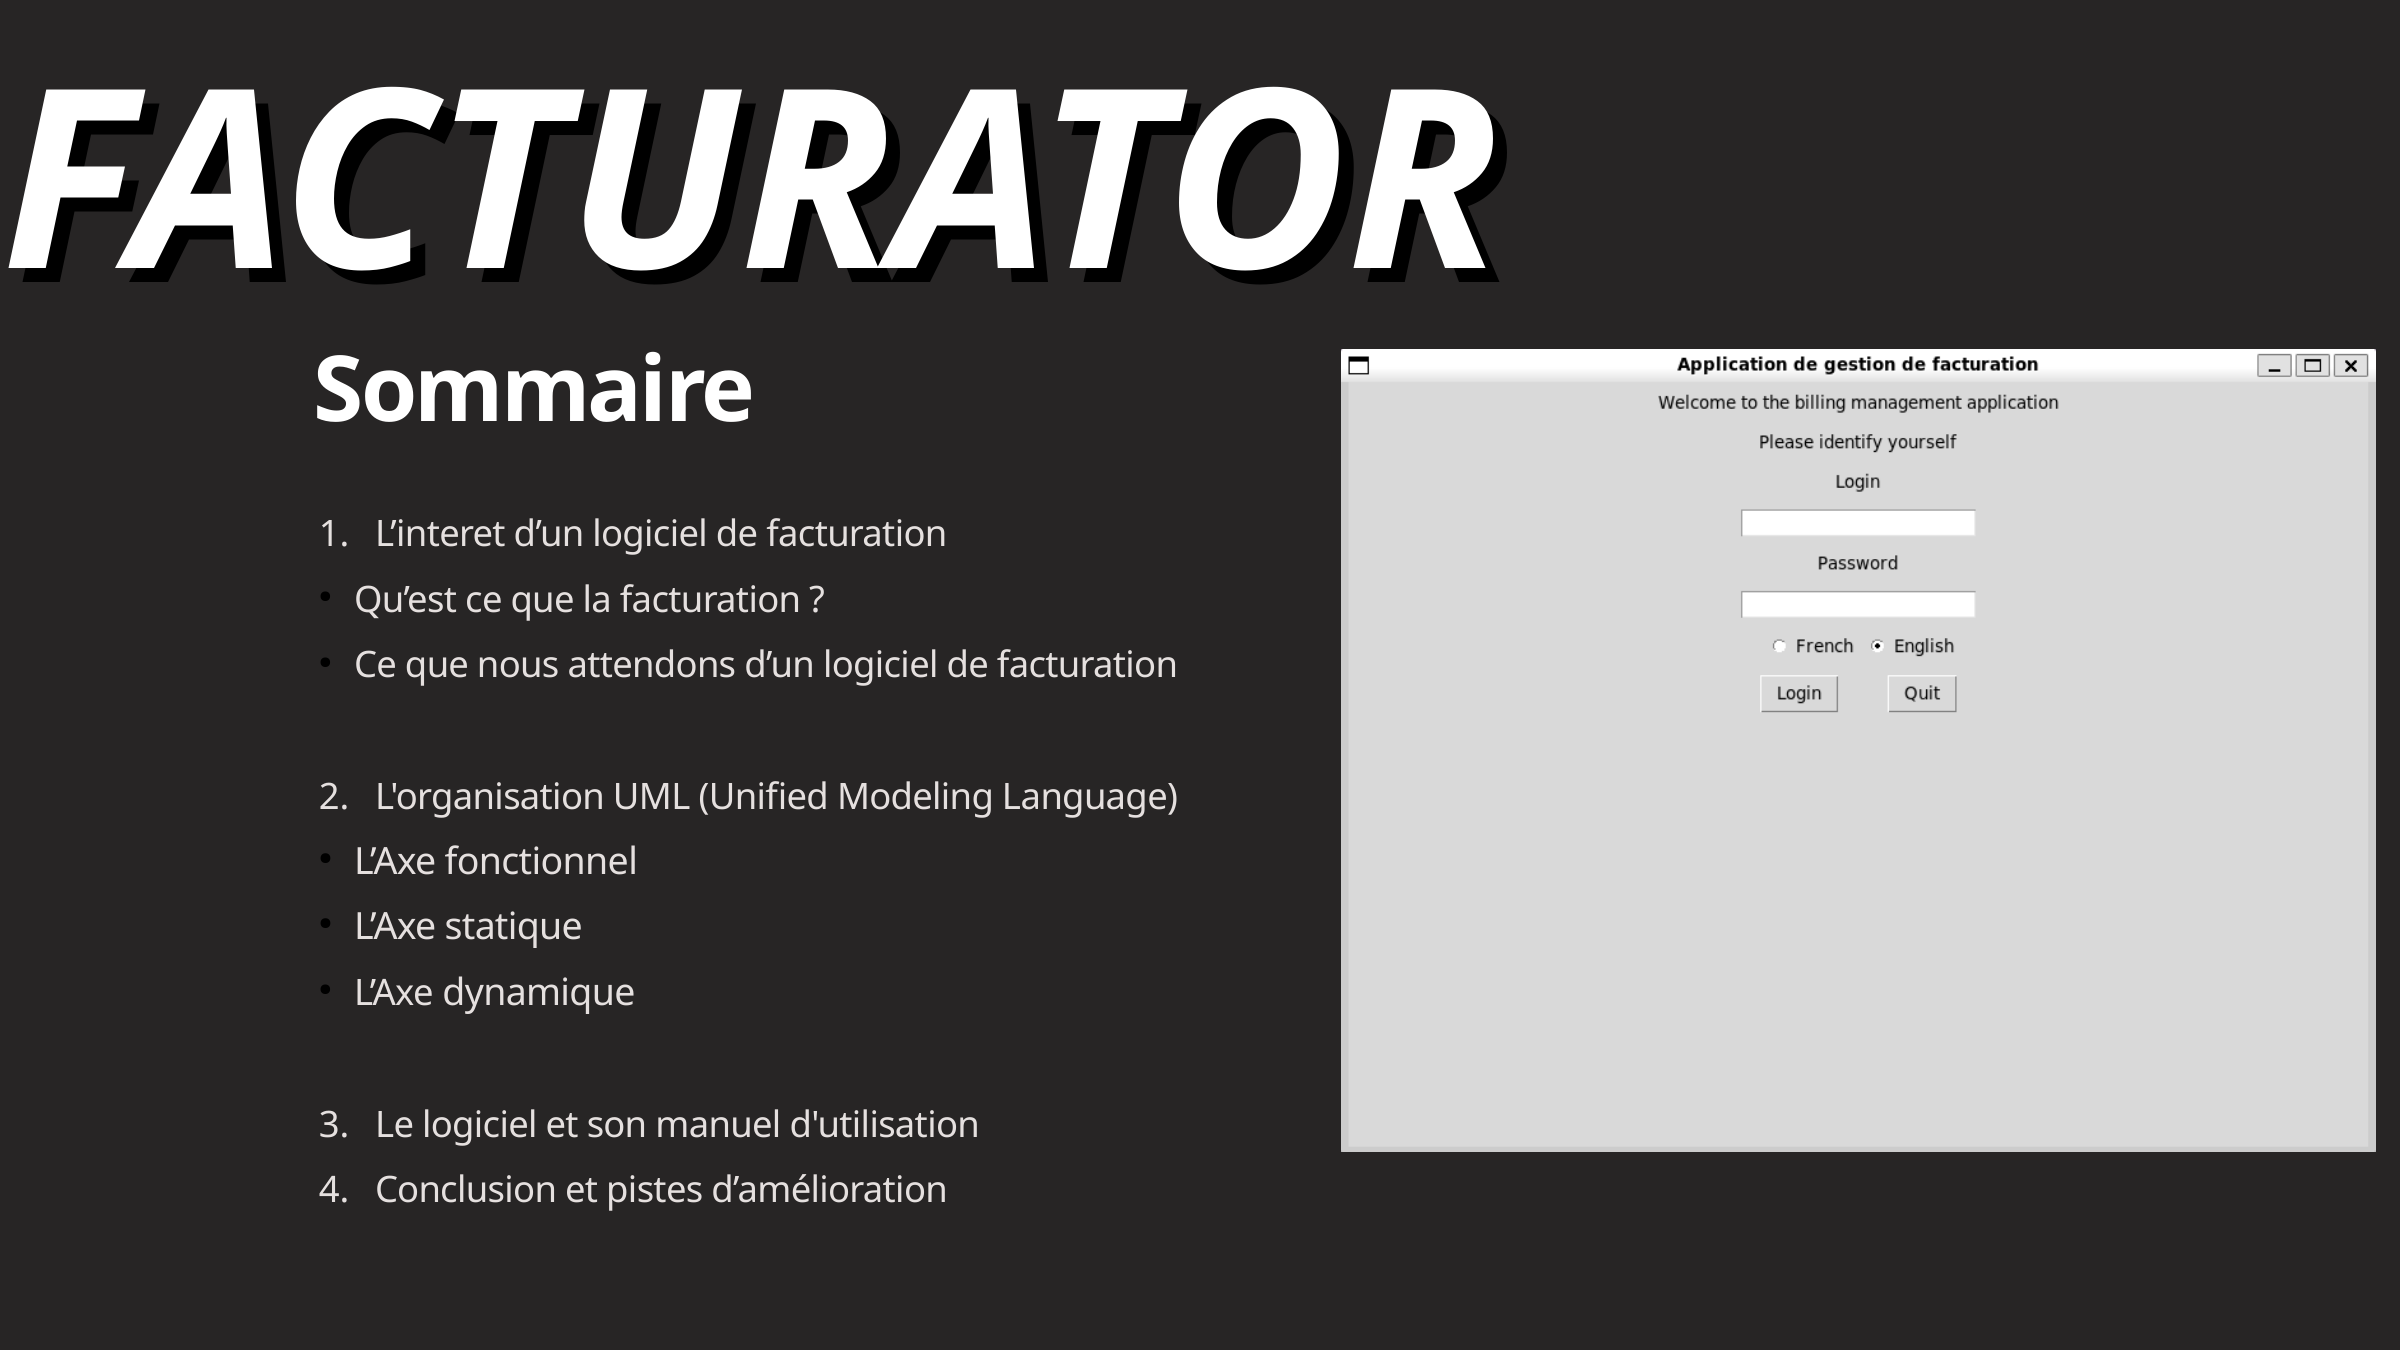

FACTURATOR
Sommaire
L’interet d’un logiciel de facturation
Qu’est ce que la facturation ?
Ce que nous attendons d’un logiciel de facturation
L'organisation UML (Unified Modeling Language)
L’Axe fonctionnel
L’Axe statique
L’Axe dynamique
Le logiciel et son manuel d'utilisation
Conclusion et pistes d’amélioration